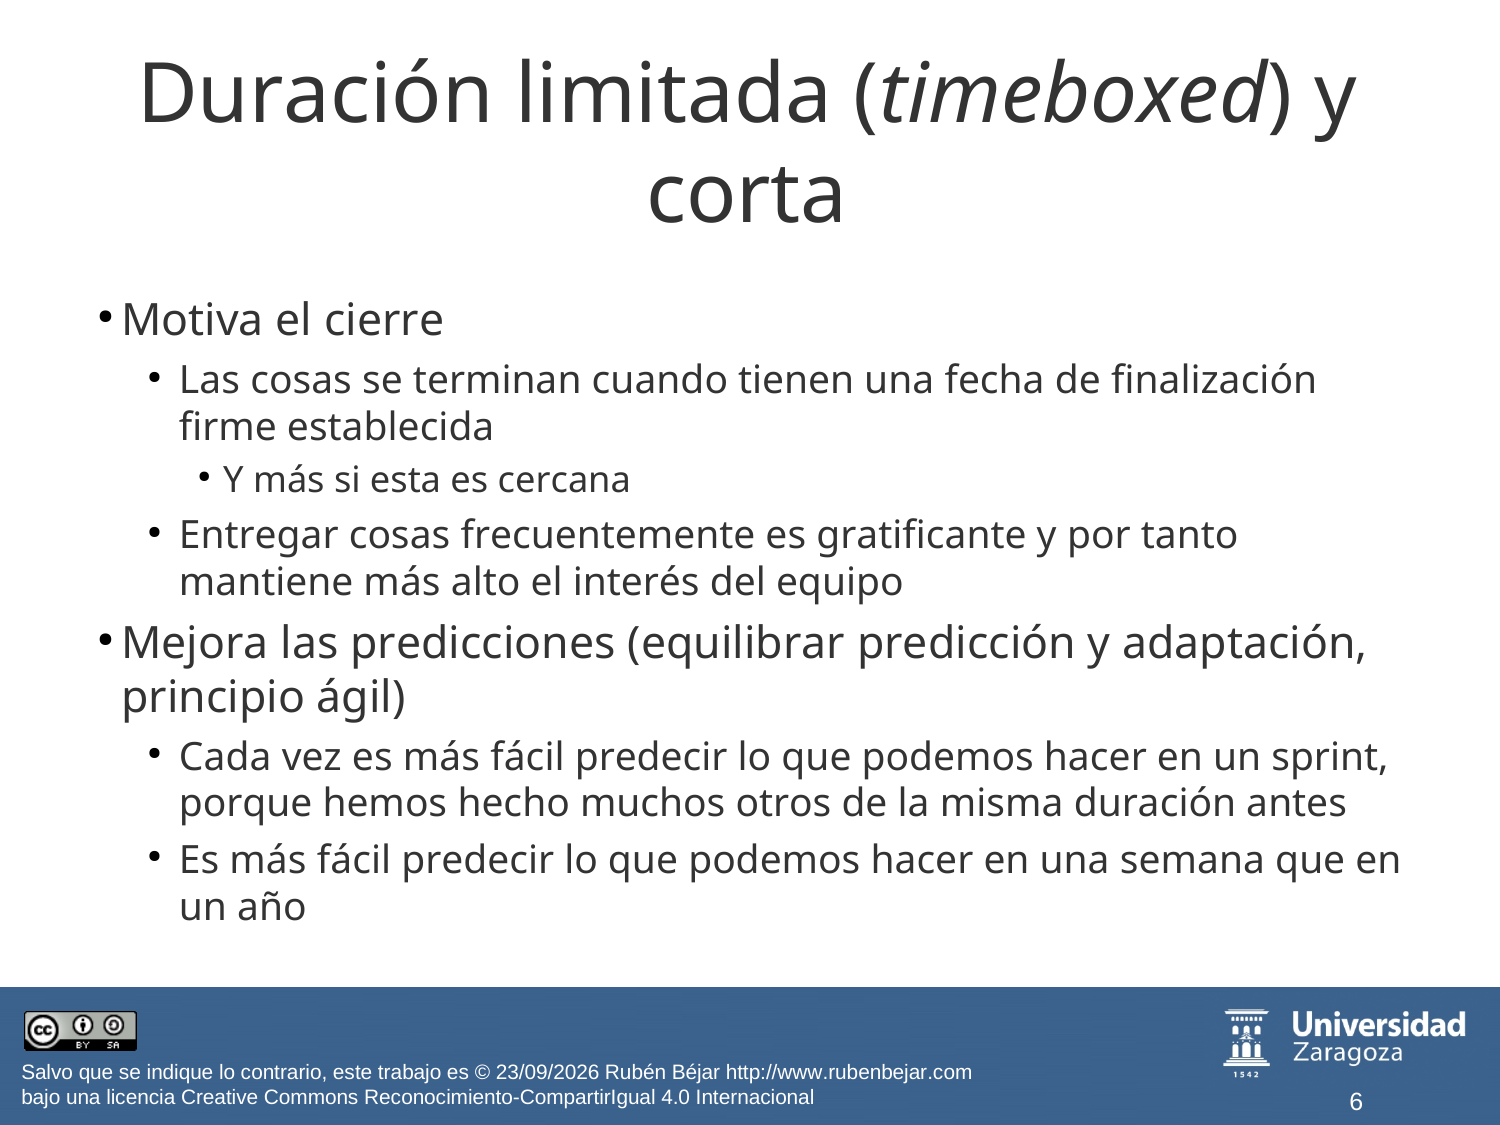

Duración limitada (timeboxed) y corta
# Motiva el cierre
Las cosas se terminan cuando tienen una fecha de finalización firme establecida
Y más si esta es cercana
Entregar cosas frecuentemente es gratificante y por tanto mantiene más alto el interés del equipo
Mejora las predicciones (equilibrar predicción y adaptación, principio ágil)
Cada vez es más fácil predecir lo que podemos hacer en un sprint, porque hemos hecho muchos otros de la misma duración antes
Es más fácil predecir lo que podemos hacer en una semana que en un año